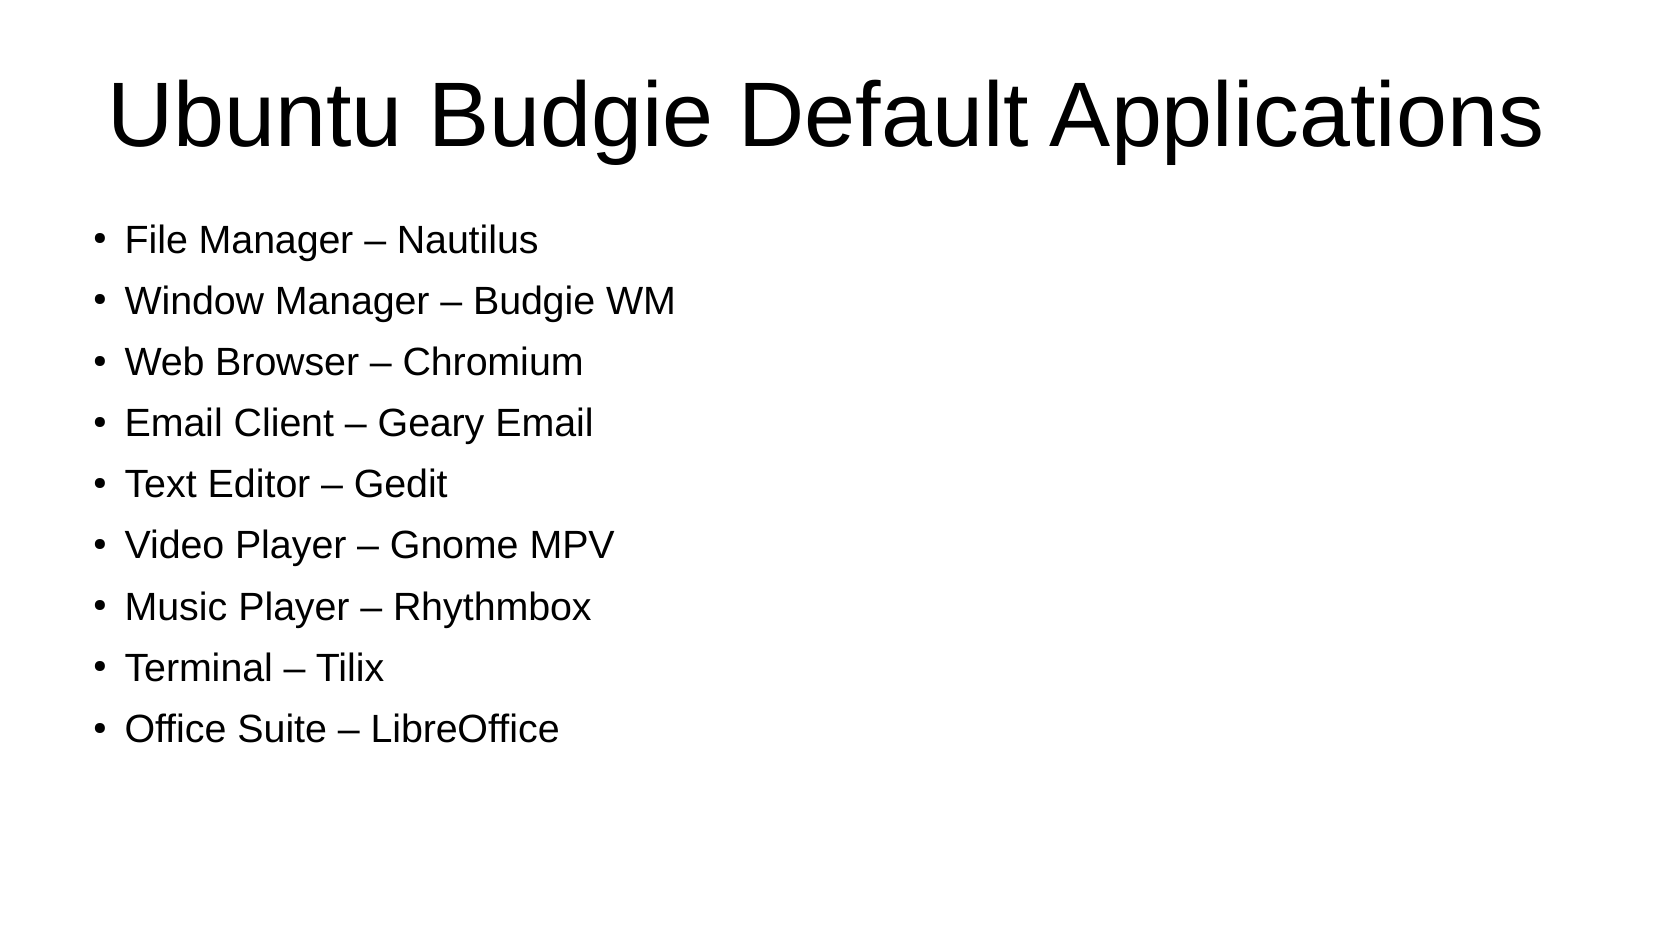

# Ubuntu Budgie Default Applications
File Manager – Nautilus
Window Manager – Budgie WM
Web Browser – Chromium
Email Client – Geary Email
Text Editor – Gedit
Video Player – Gnome MPV
Music Player – Rhythmbox
Terminal – Tilix
Office Suite – LibreOffice